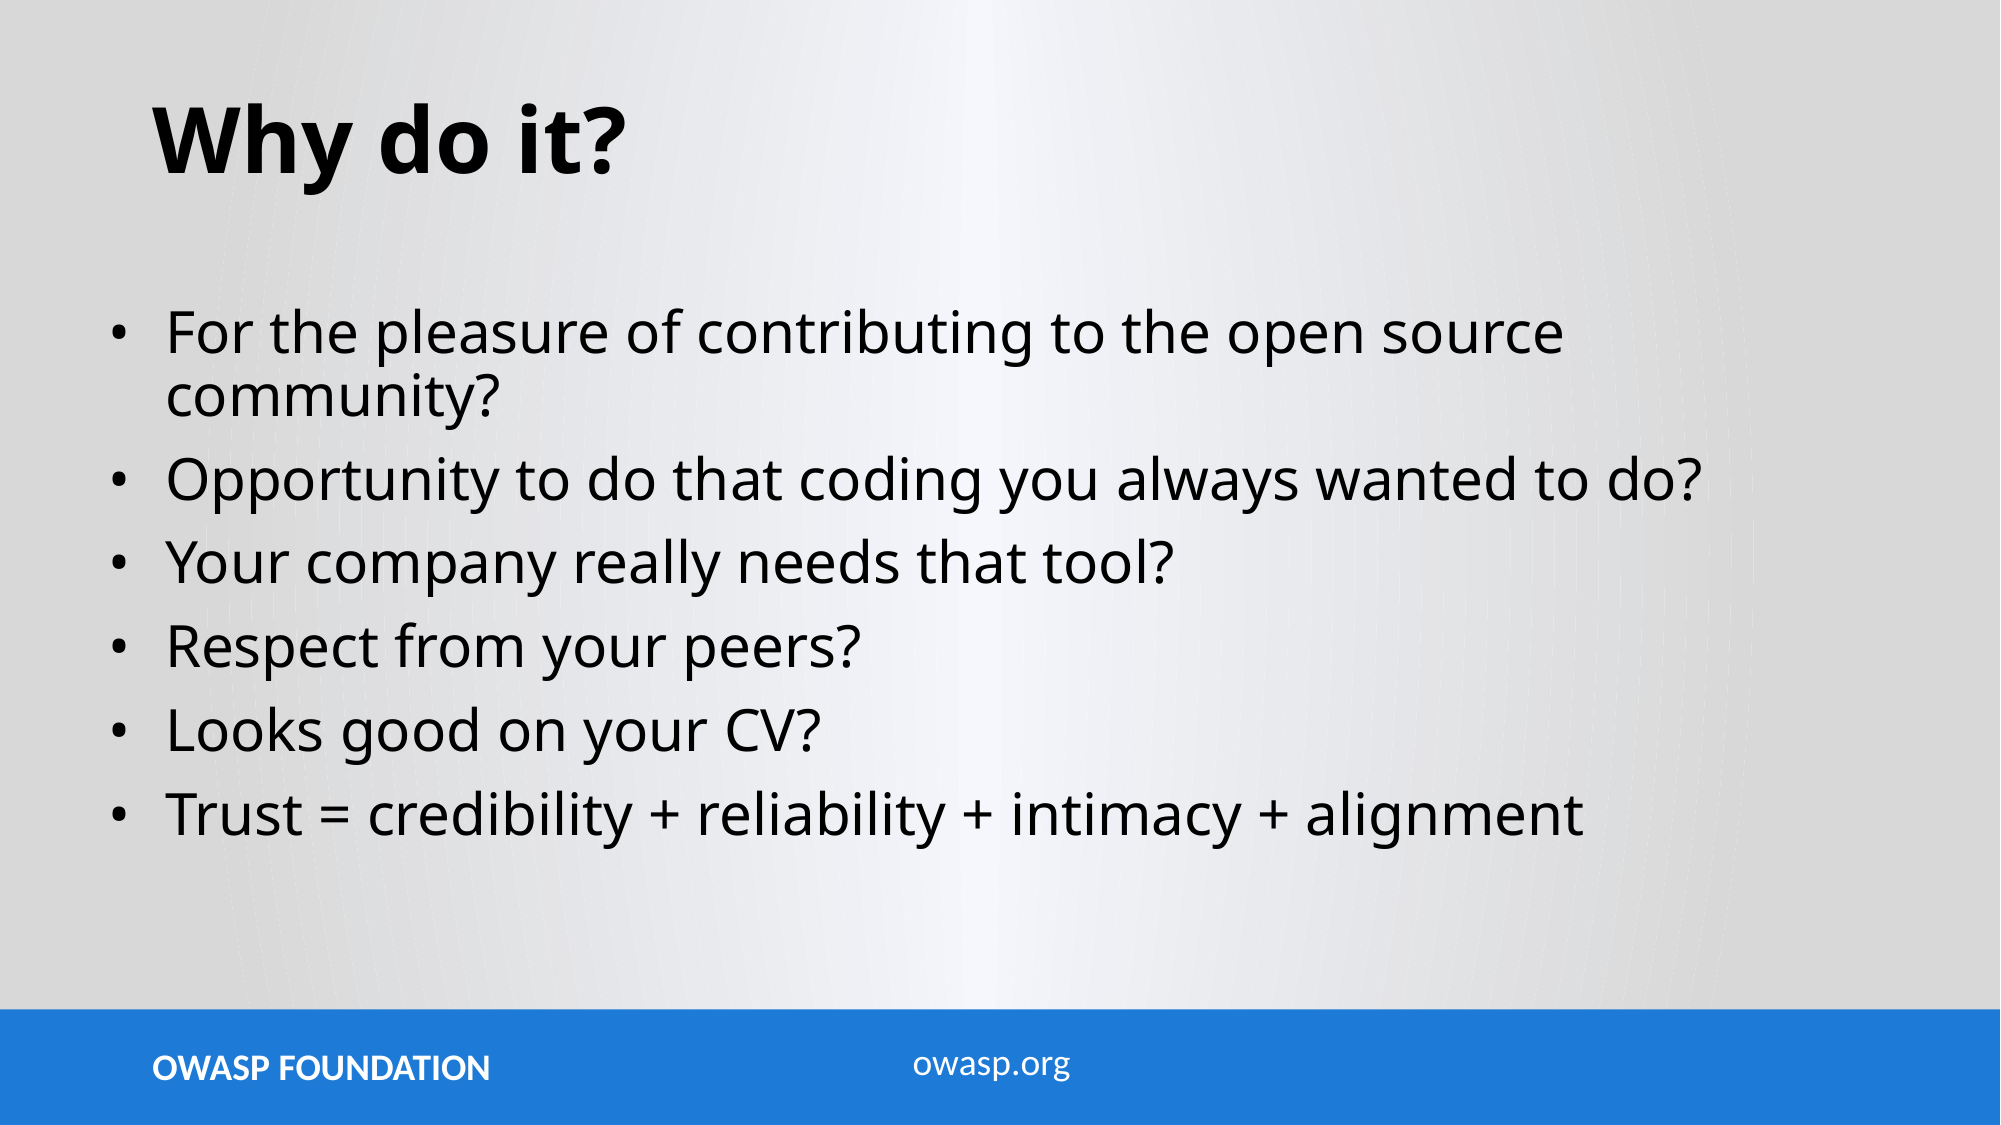

# Why do it?
For the pleasure of contributing to the open source community?
Opportunity to do that coding you always wanted to do?
Your company really needs that tool?
Respect from your peers?
Looks good on your CV?
Trust = credibility + reliability + intimacy + alignment